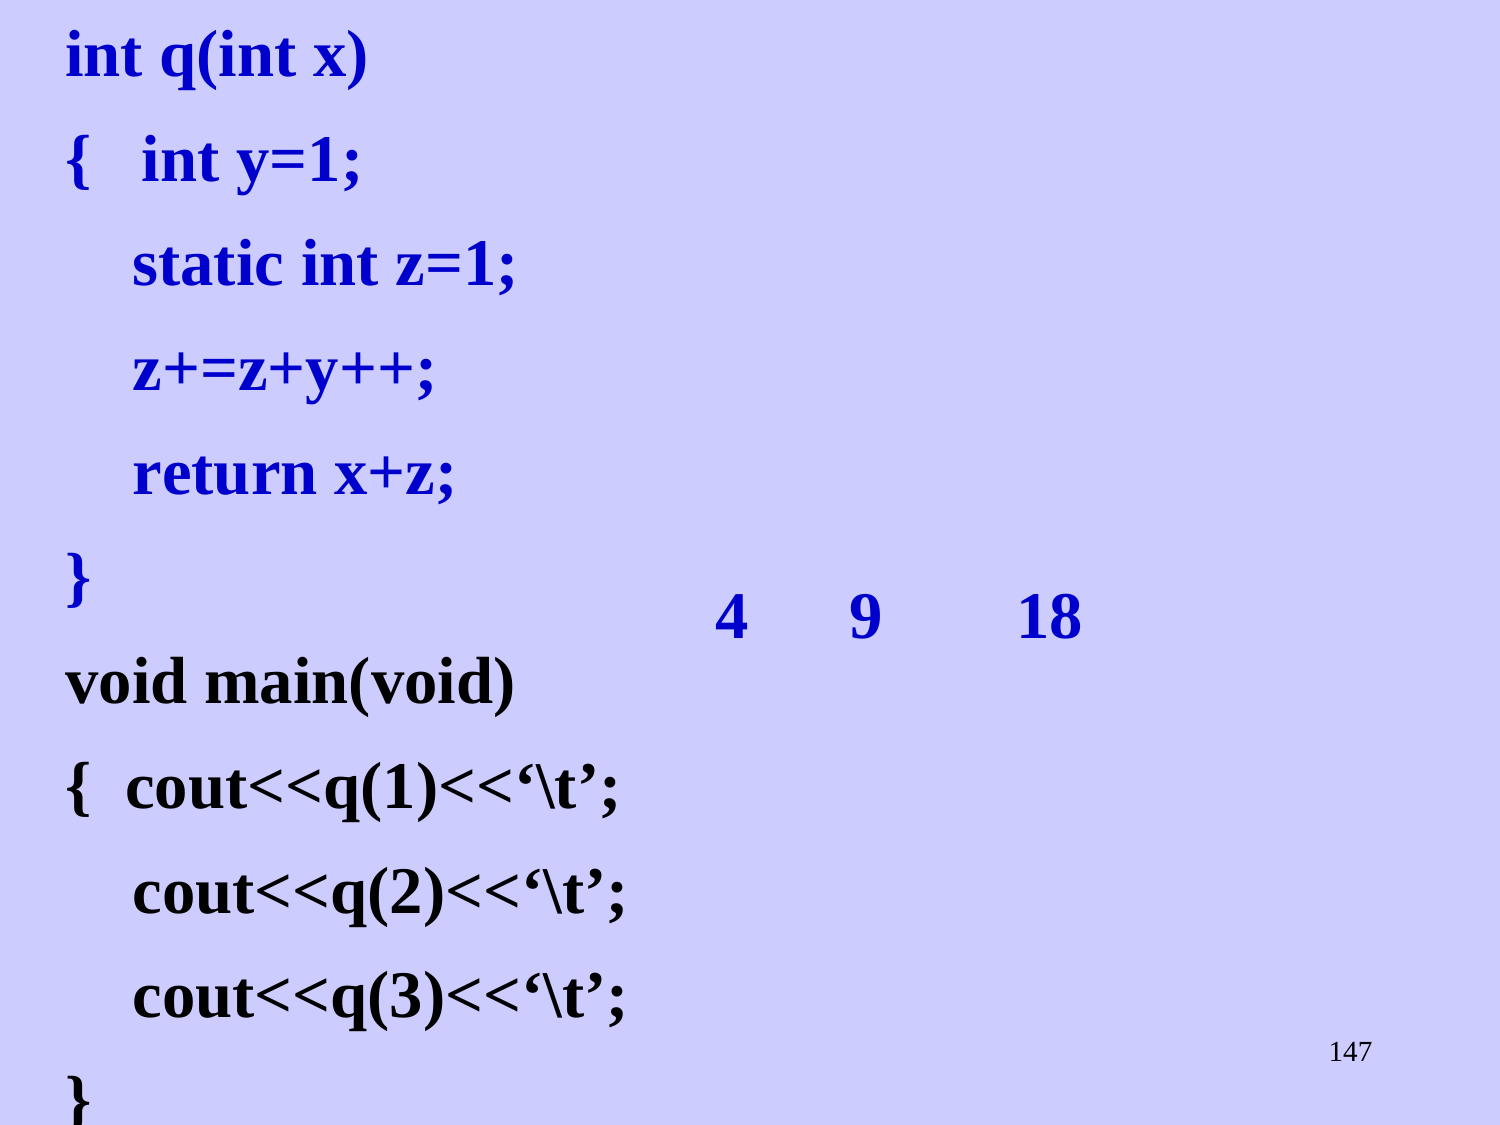

int q(int x)
{ int y=1;
 static int z=1;
 z+=z+y++;
 return x+z;
}
void main(void)
{ cout<<q(1)<<‘\t’;
 cout<<q(2)<<‘\t’;
 cout<<q(3)<<‘\t’;
}
4 9 18